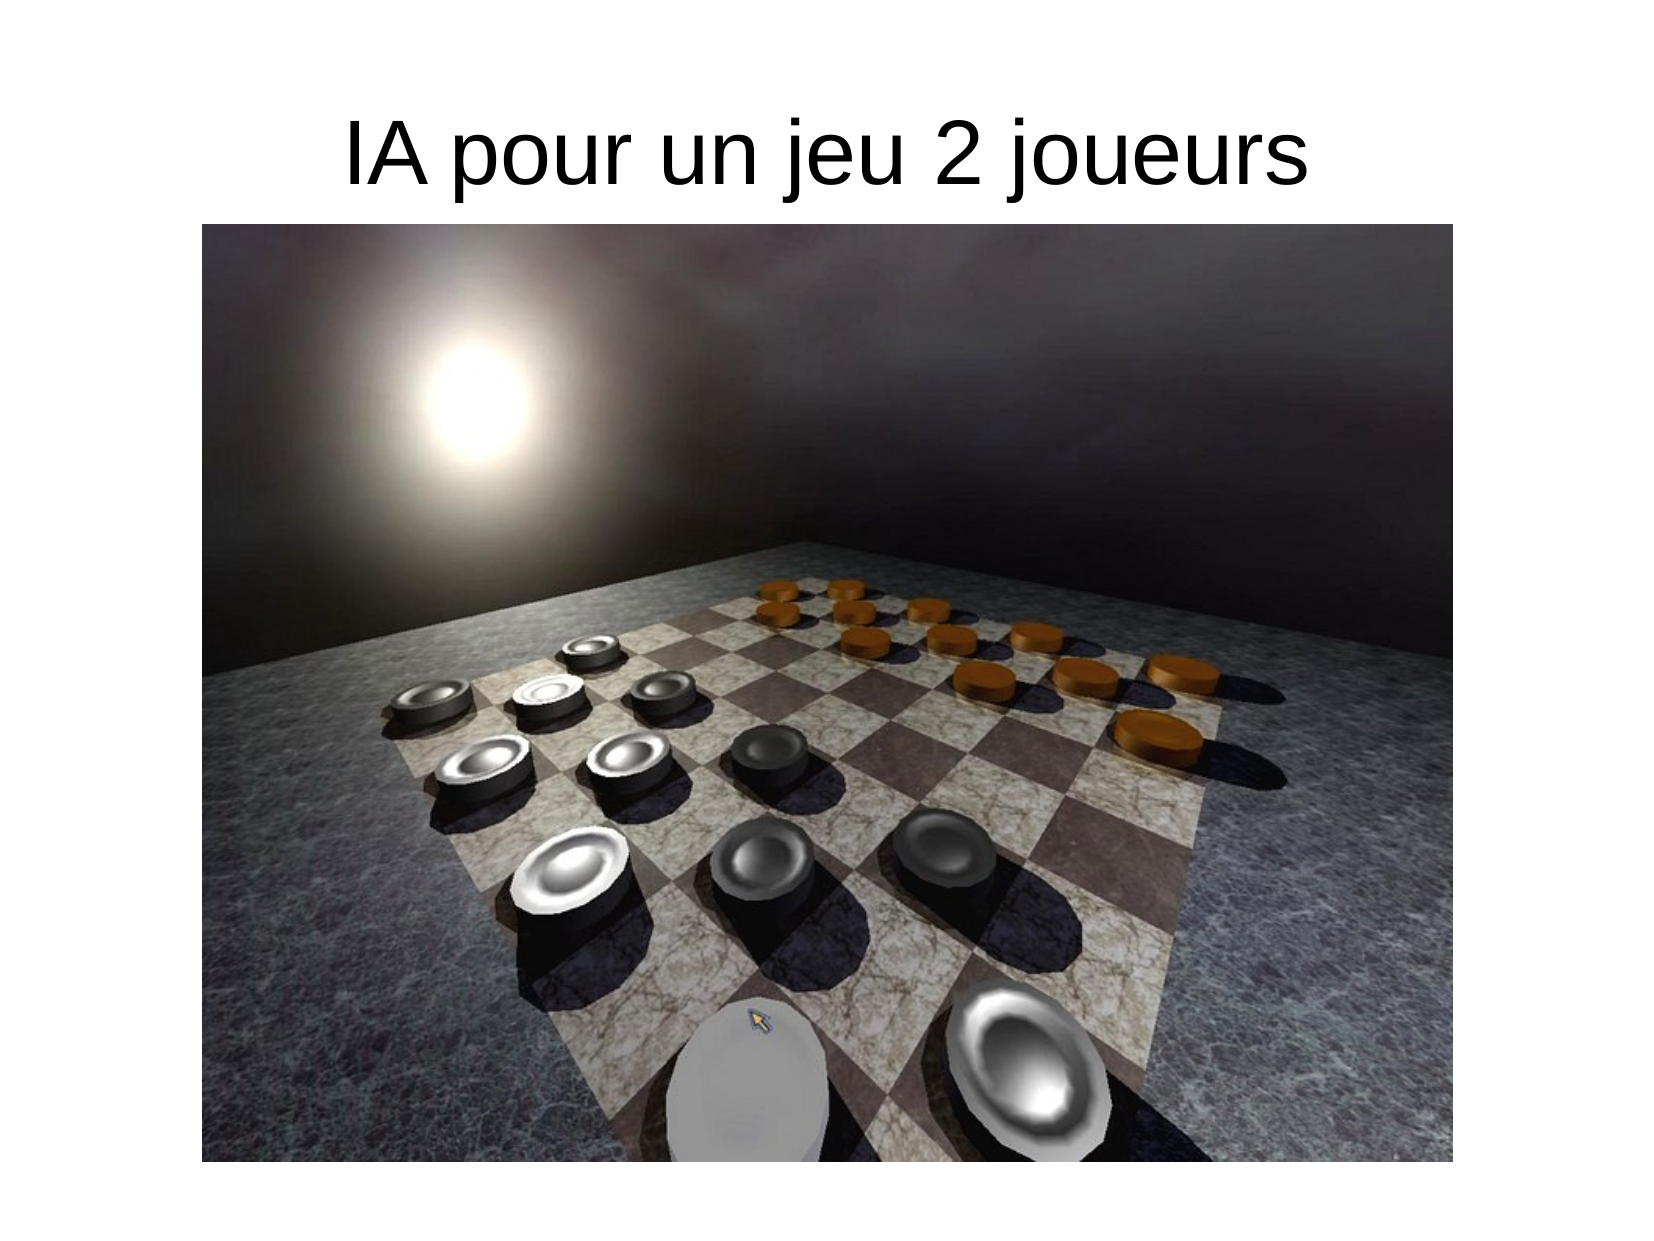

# IA pour un jeu 2 joueurs